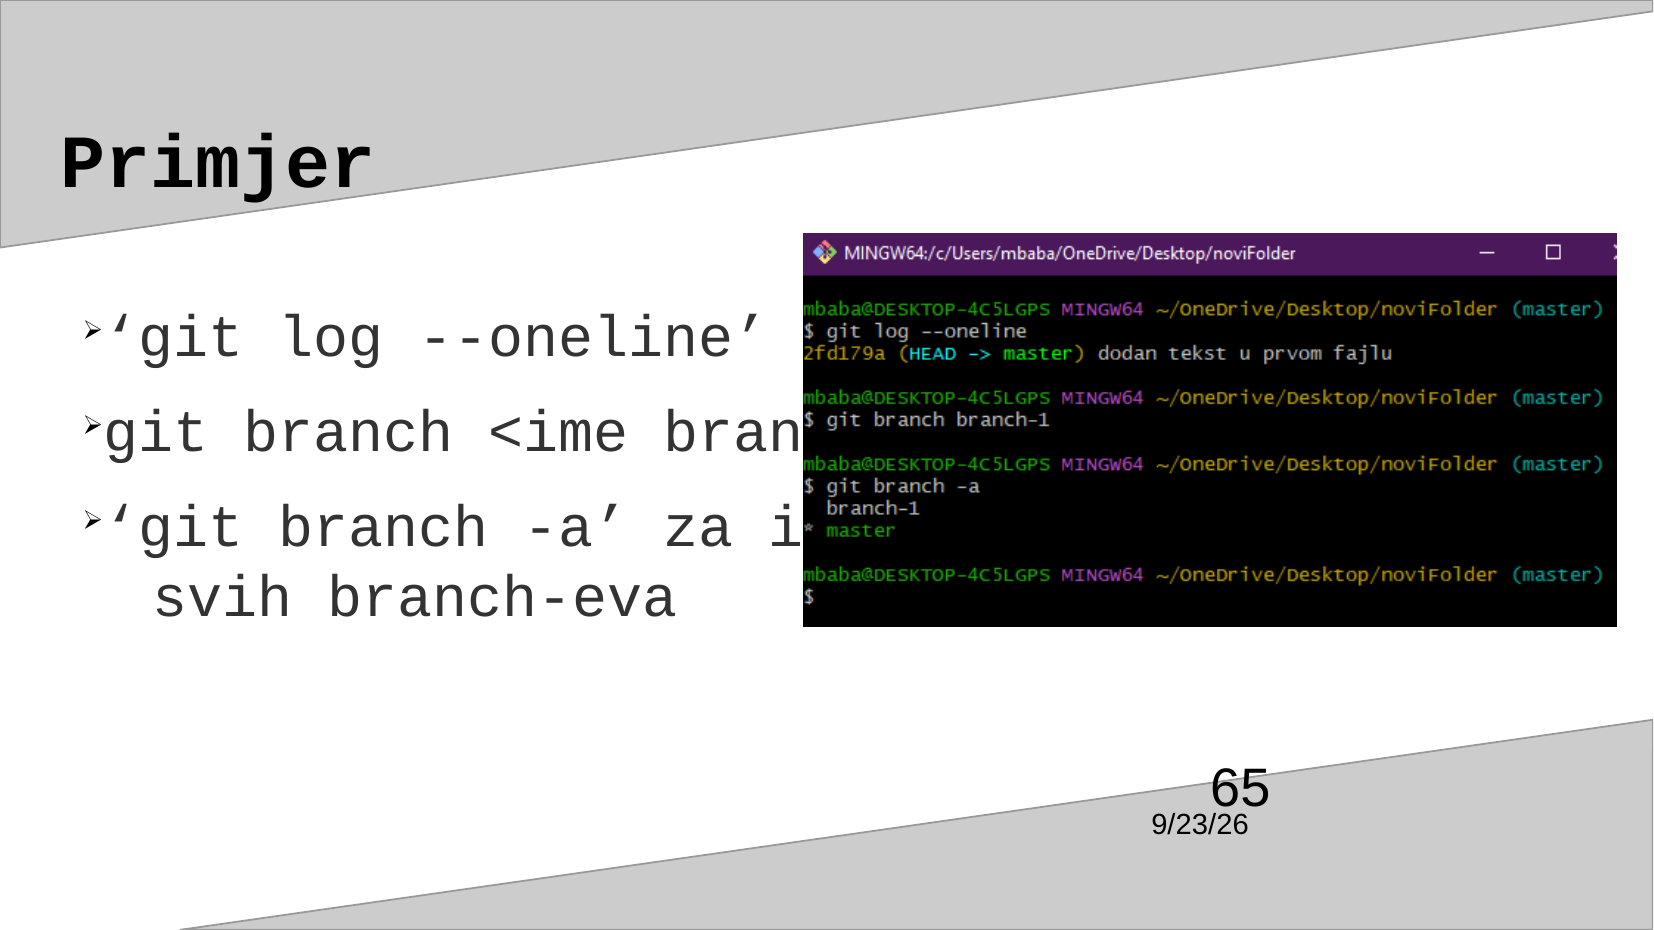

Primjer
# ‘git log --oneline’
git branch <ime branch-a>
‘git branch -a’ za ispis
 svih branch-eva